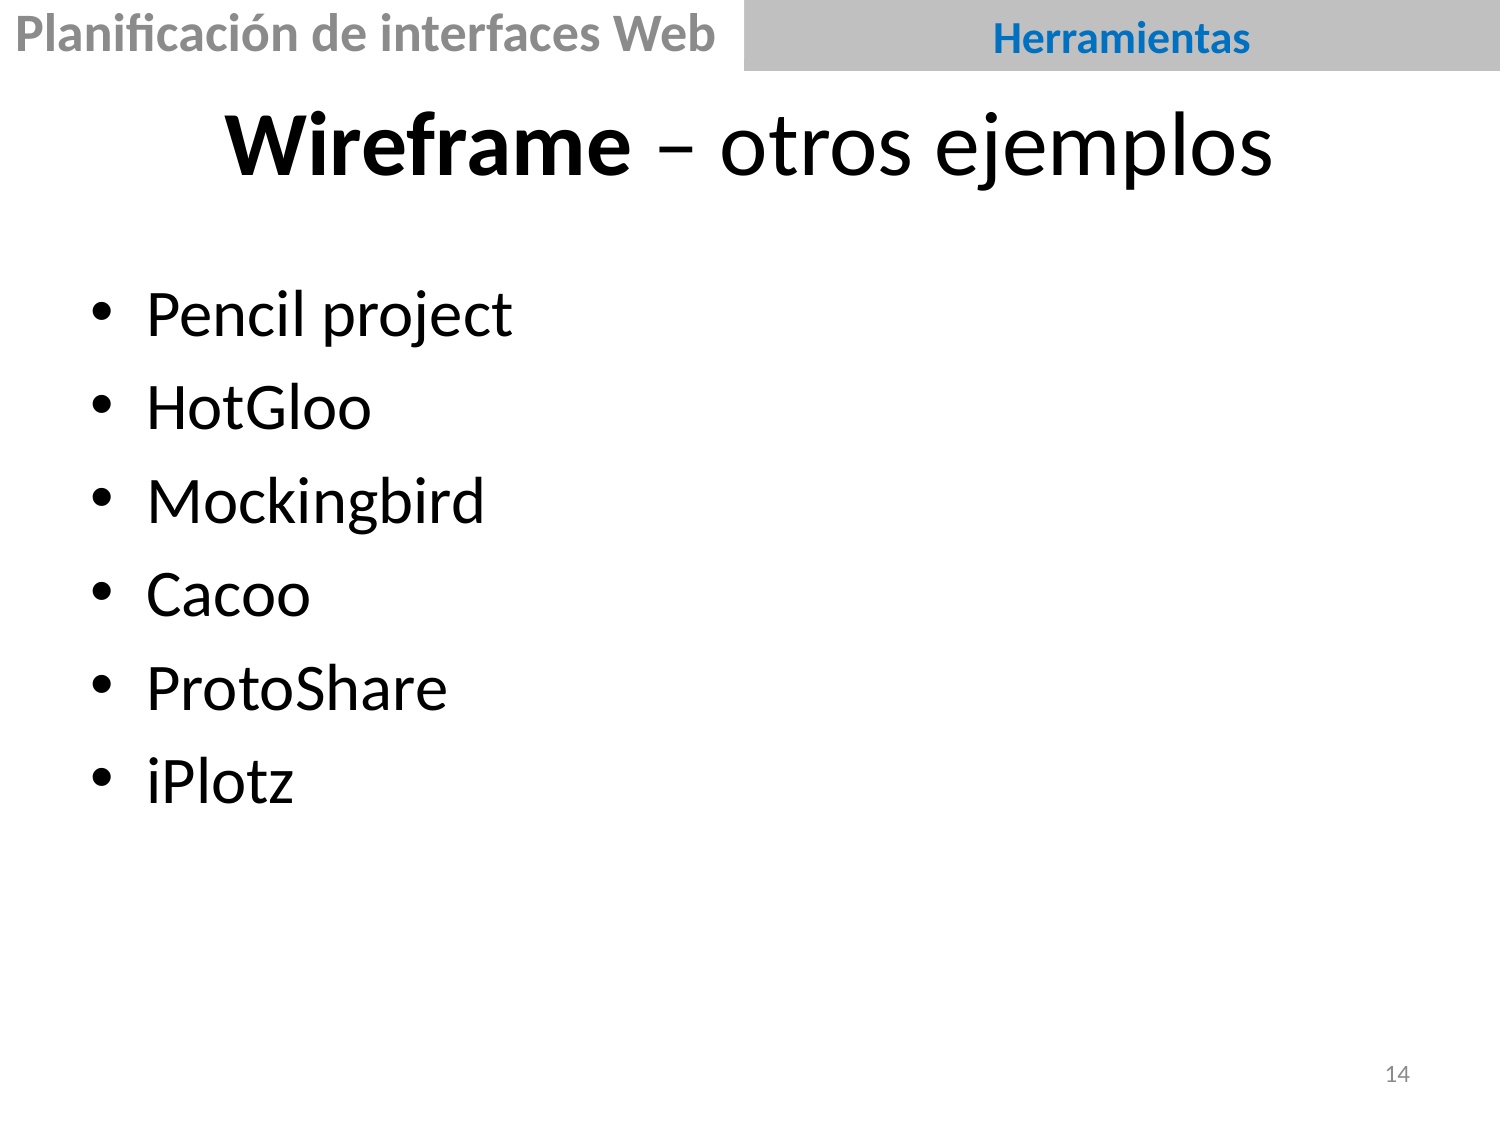

Planificación de interfaces Web
Herramientas
# Wireframe – otros ejemplos
Pencil project
HotGloo
Mockingbird
Cacoo
ProtoShare
iPlotz